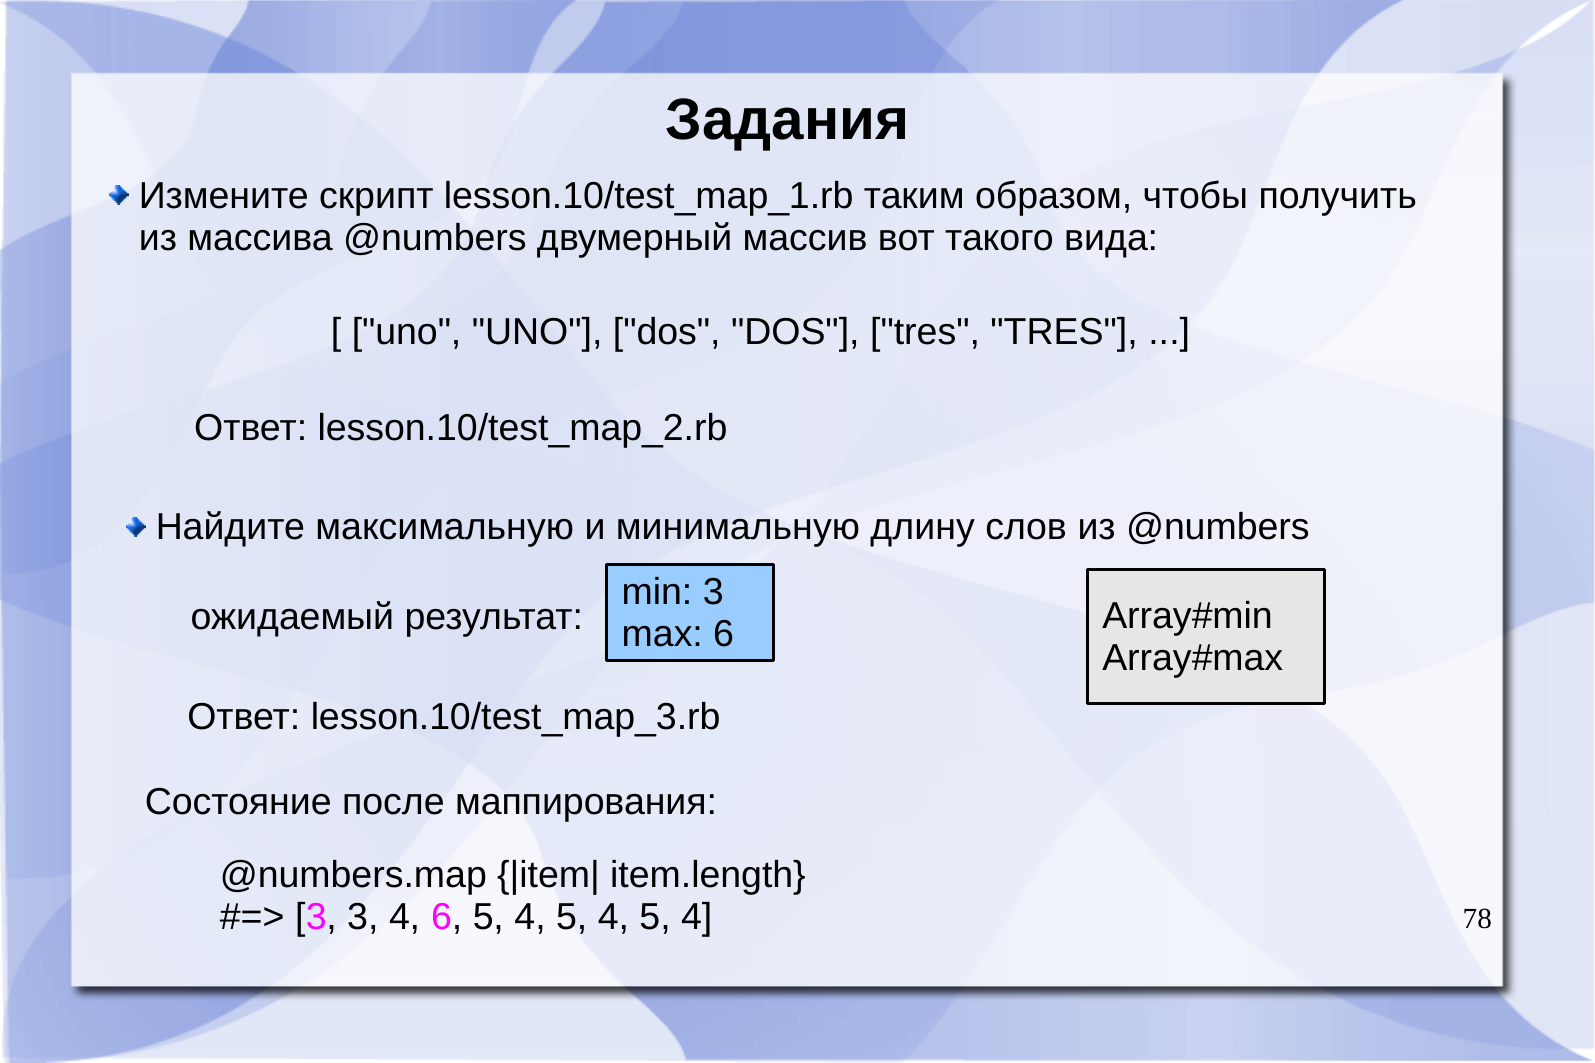

# Задания
 Измените скрипт lesson.10/test_map_1.rb таким образом, чтобы получить
 из массива @numbers двумерный массив вот такого вида:
[ ["uno", "UNO"], ["dos", "DOS"], ["tres", "TRES"], ...]
Ответ: lesson.10/test_map_2.rb
 Найдите максимальную и минимальную длину слов из @numbers
min: 3
max: 6
Array#min
Array#max
 ожидаемый результат:
Ответ: lesson.10/test_map_3.rb
Состояние после маппирования:
@numbers.map {|item| item.length}
#=> [3, 3, 4, 6, 5, 4, 5, 4, 5, 4]
78